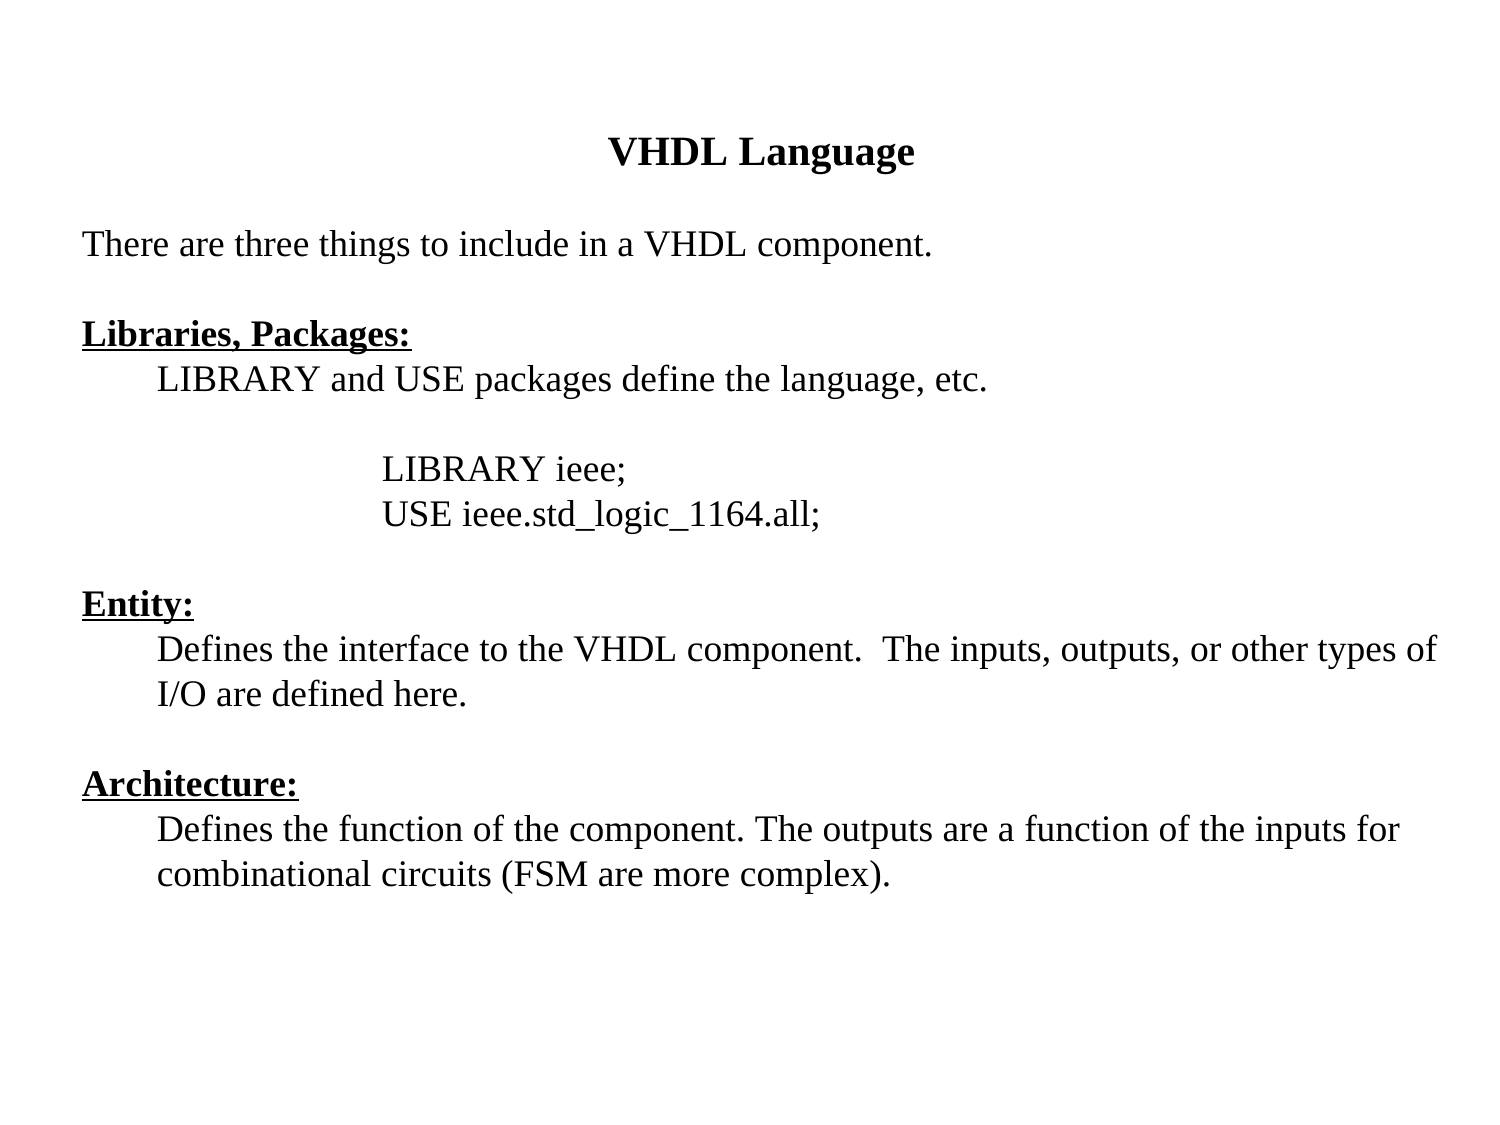

VHDL Language
There are three things to include in a VHDL component.
Libraries, Packages:
	LIBRARY and USE packages define the language, etc.
			LIBRARY ieee;
			USE ieee.std_logic_1164.all;
Entity:
	Defines the interface to the VHDL component. The inputs, outputs, or other types of I/O are defined here.
Architecture:
	Defines the function of the component. The outputs are a function of the inputs for combinational circuits (FSM are more complex).